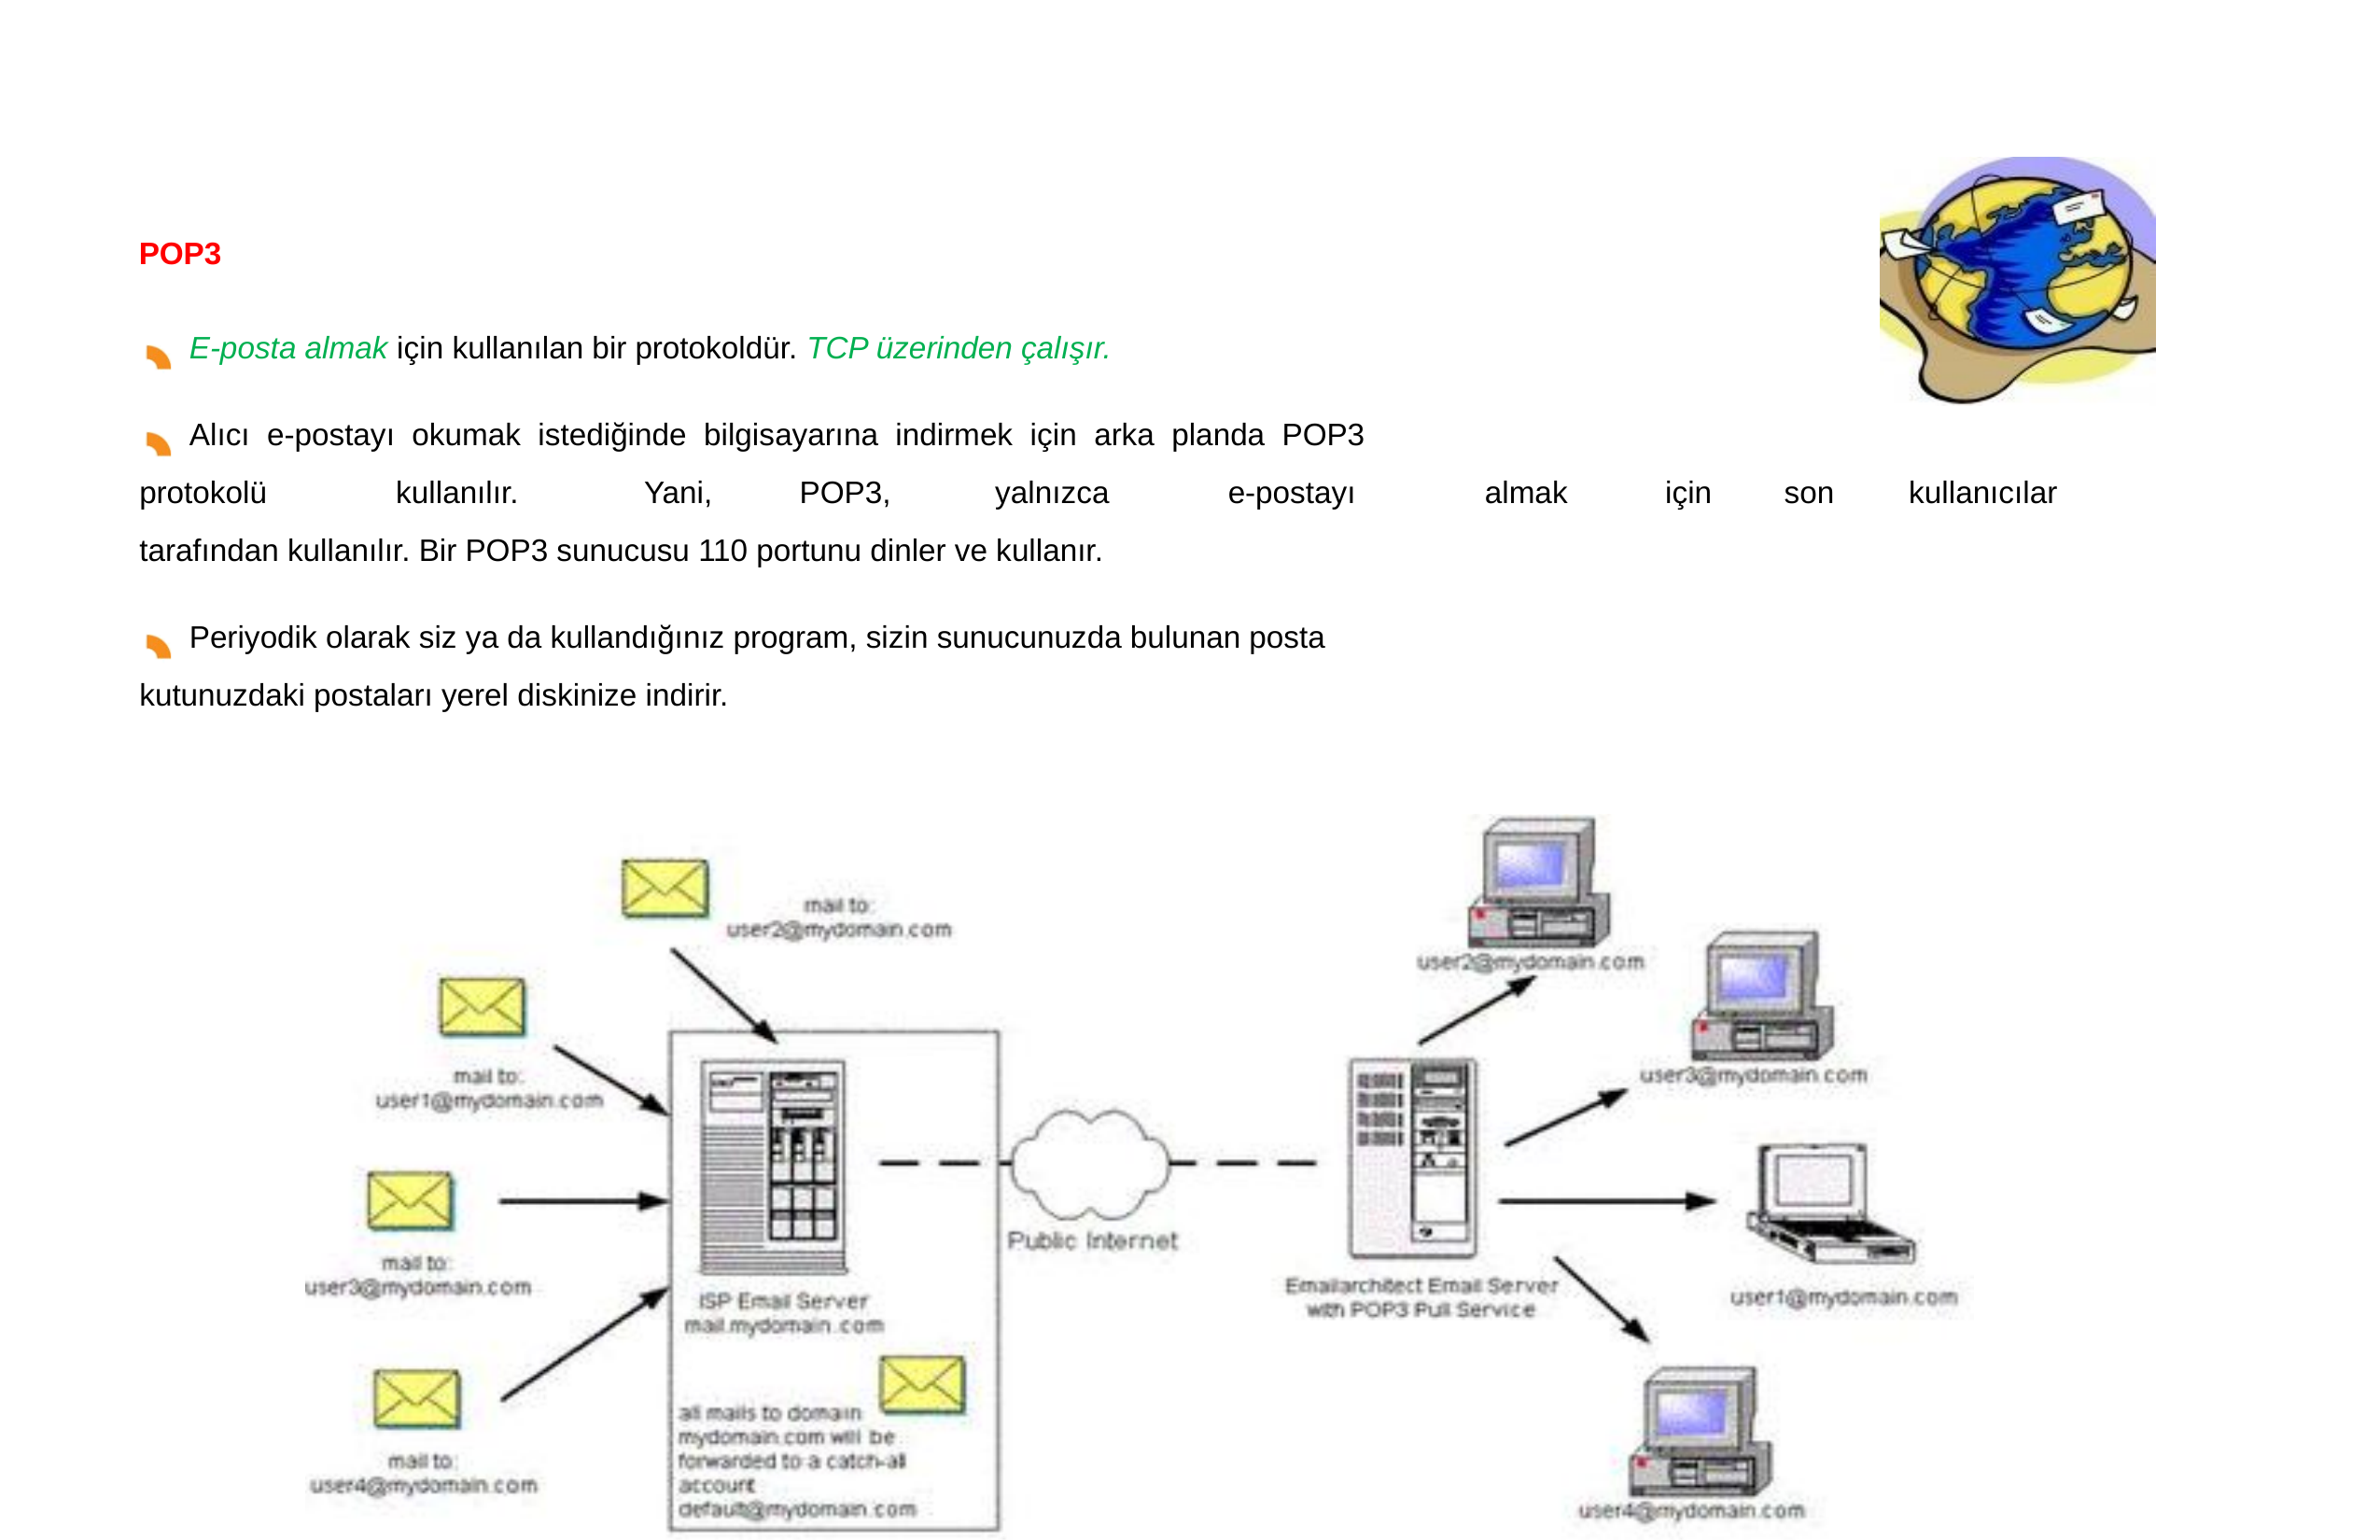

POP3
 E-posta almak için kullanılan bir protokoldür. TCP üzerinden çalışır.
 Alıcı e-postayı okumak istediğinde bilgisayarına indirmek için arka planda POP3
protokolü
kullanılır.
Yani,
POP3,
yalnızca
e-postayı
almak
için
son
kullanıcılar
tarafından kullanılır. Bir POP3 sunucusu 110 portunu dinler ve kullanır.
 Periyodik olarak siz ya da kullandığınız program, sizin sunucunuzda bulunan posta
kutunuzdaki postaları yerel diskinize indirir.
58